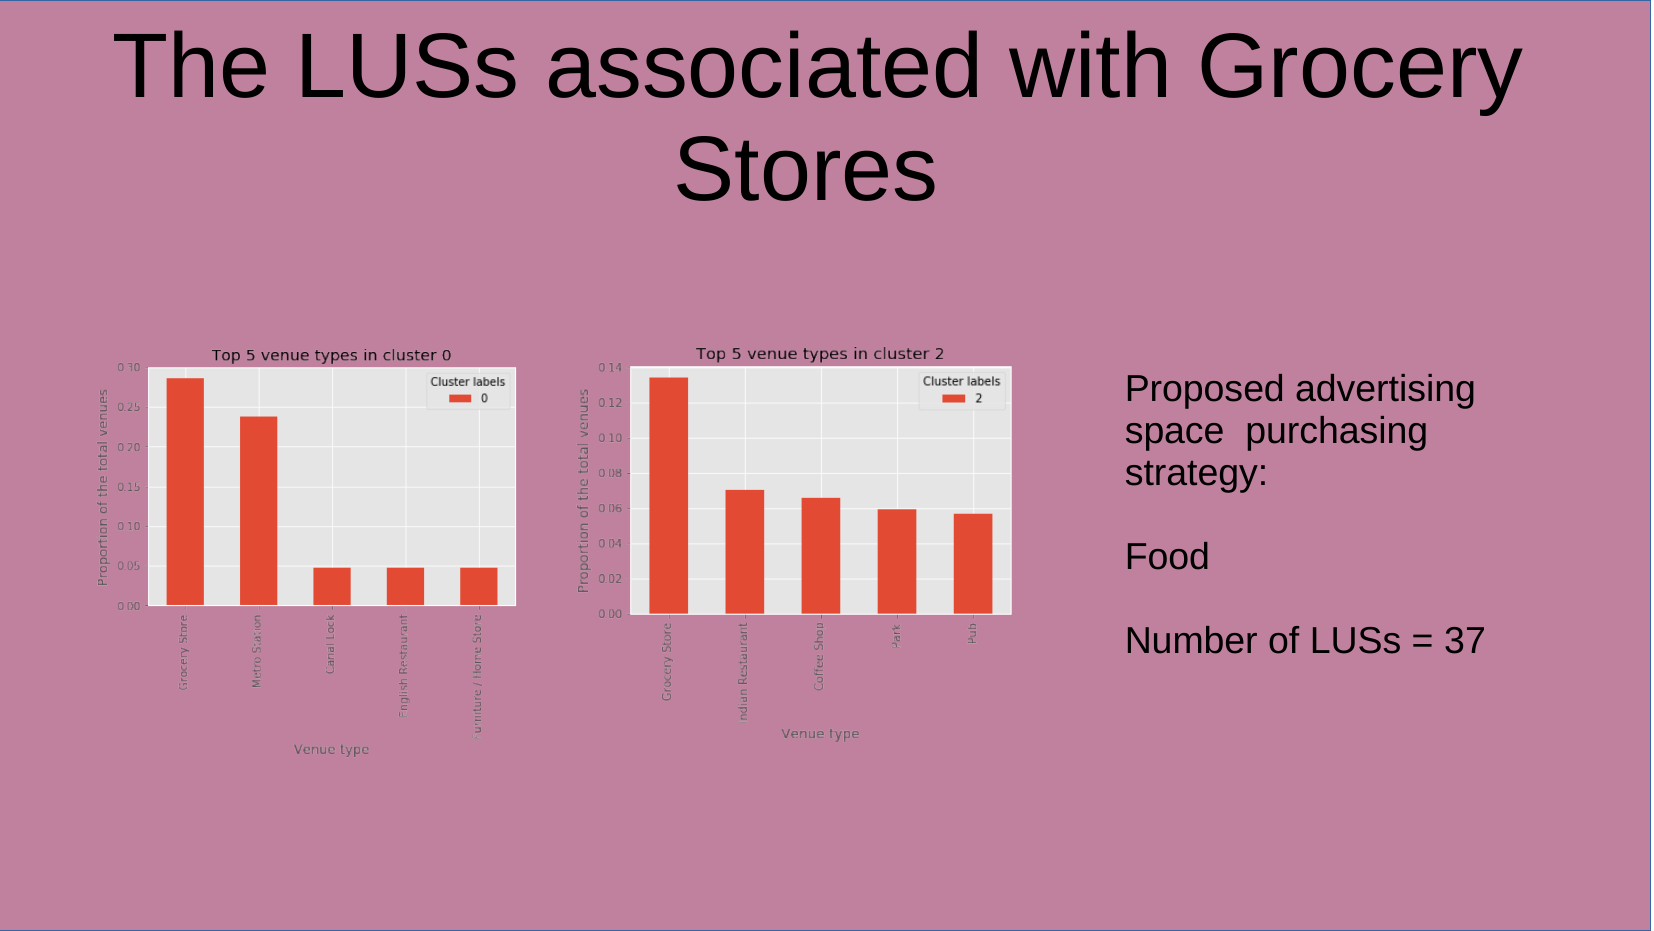

# The LUSs associated with Grocery Stores
Proposed advertising space purchasing strategy:
Food
Number of LUSs = 37